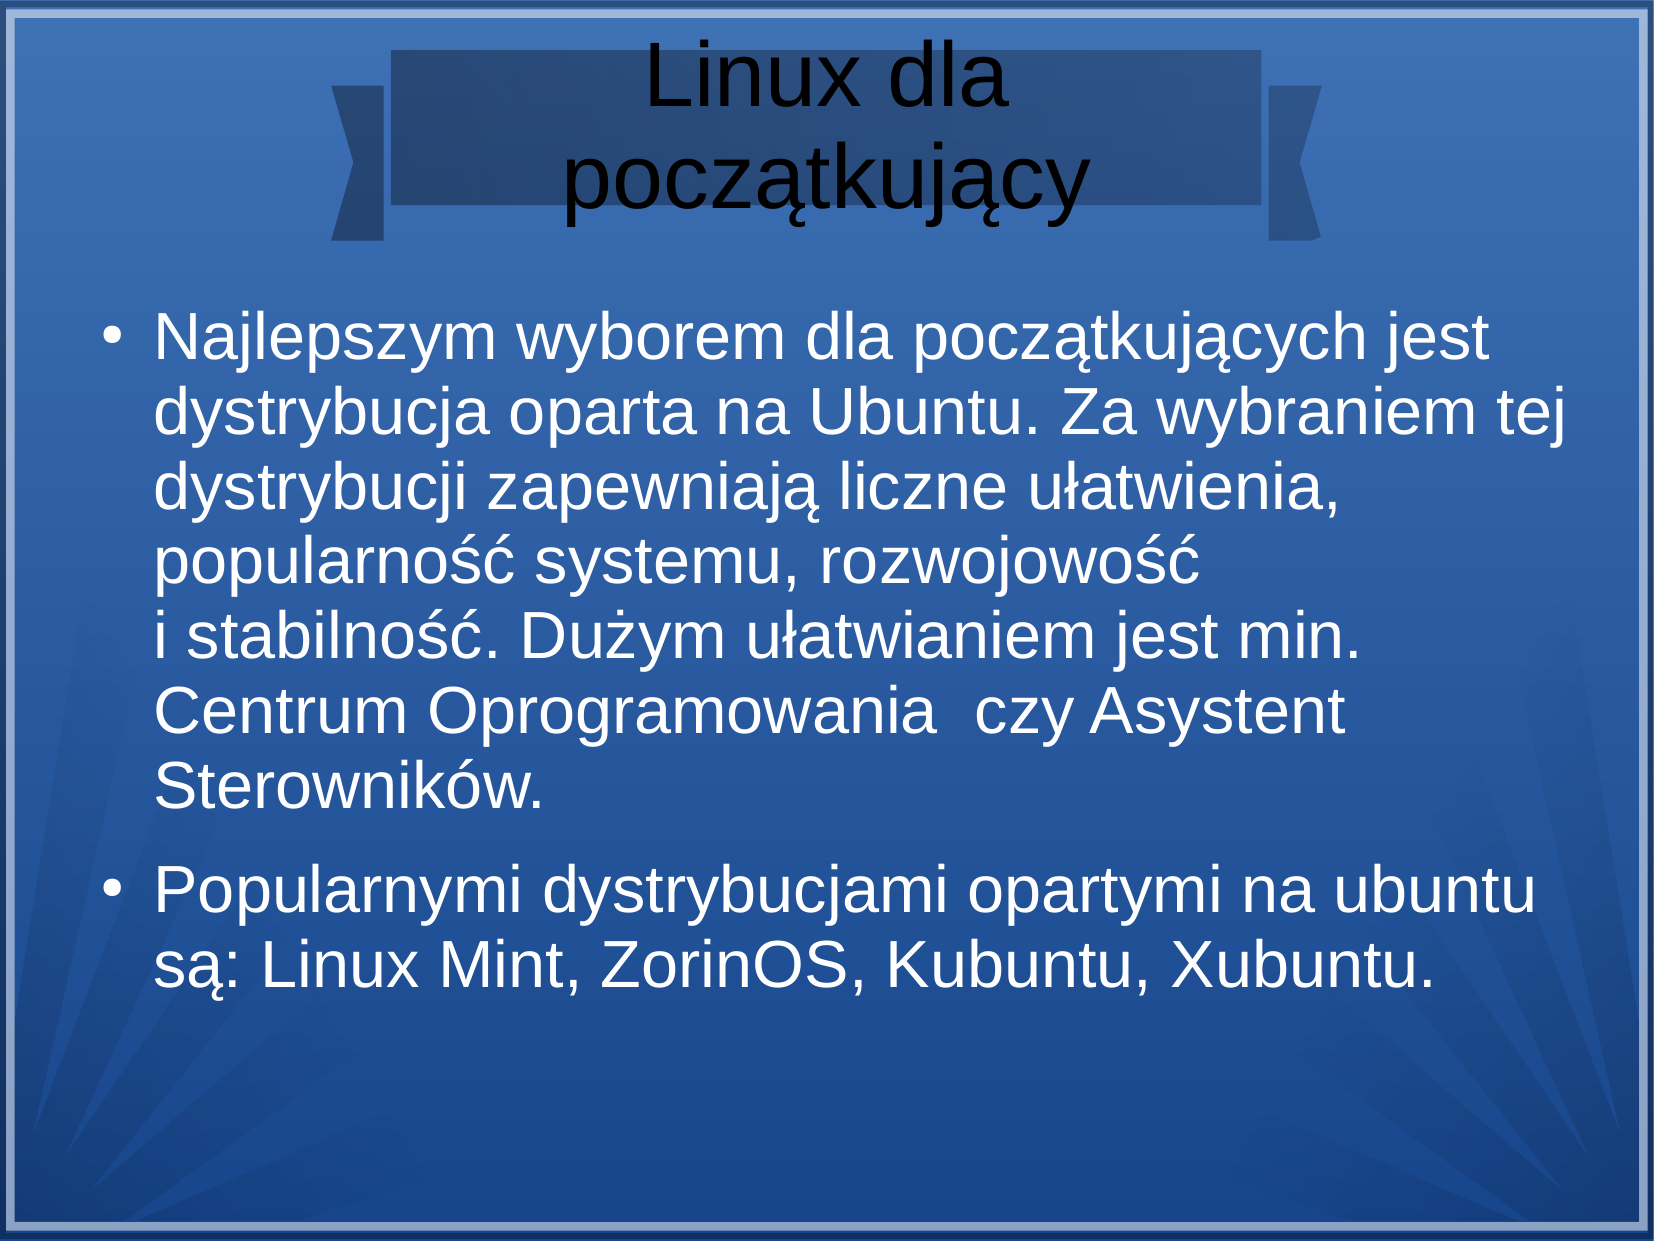

# Linux dla początkujący
Najlepszym wyborem dla początkujących jest dystrybucja oparta na Ubuntu. Za wybraniem tej dystrybucji zapewniają liczne ułatwienia, popularność systemu, rozwojowość
i stabilność. Dużym ułatwianiem jest min. Centrum Oprogramowania czy Asystent Sterowników.
Popularnymi dystrybucjami opartymi na ubuntu są: Linux Mint, ZorinOS, Kubuntu, Xubuntu.